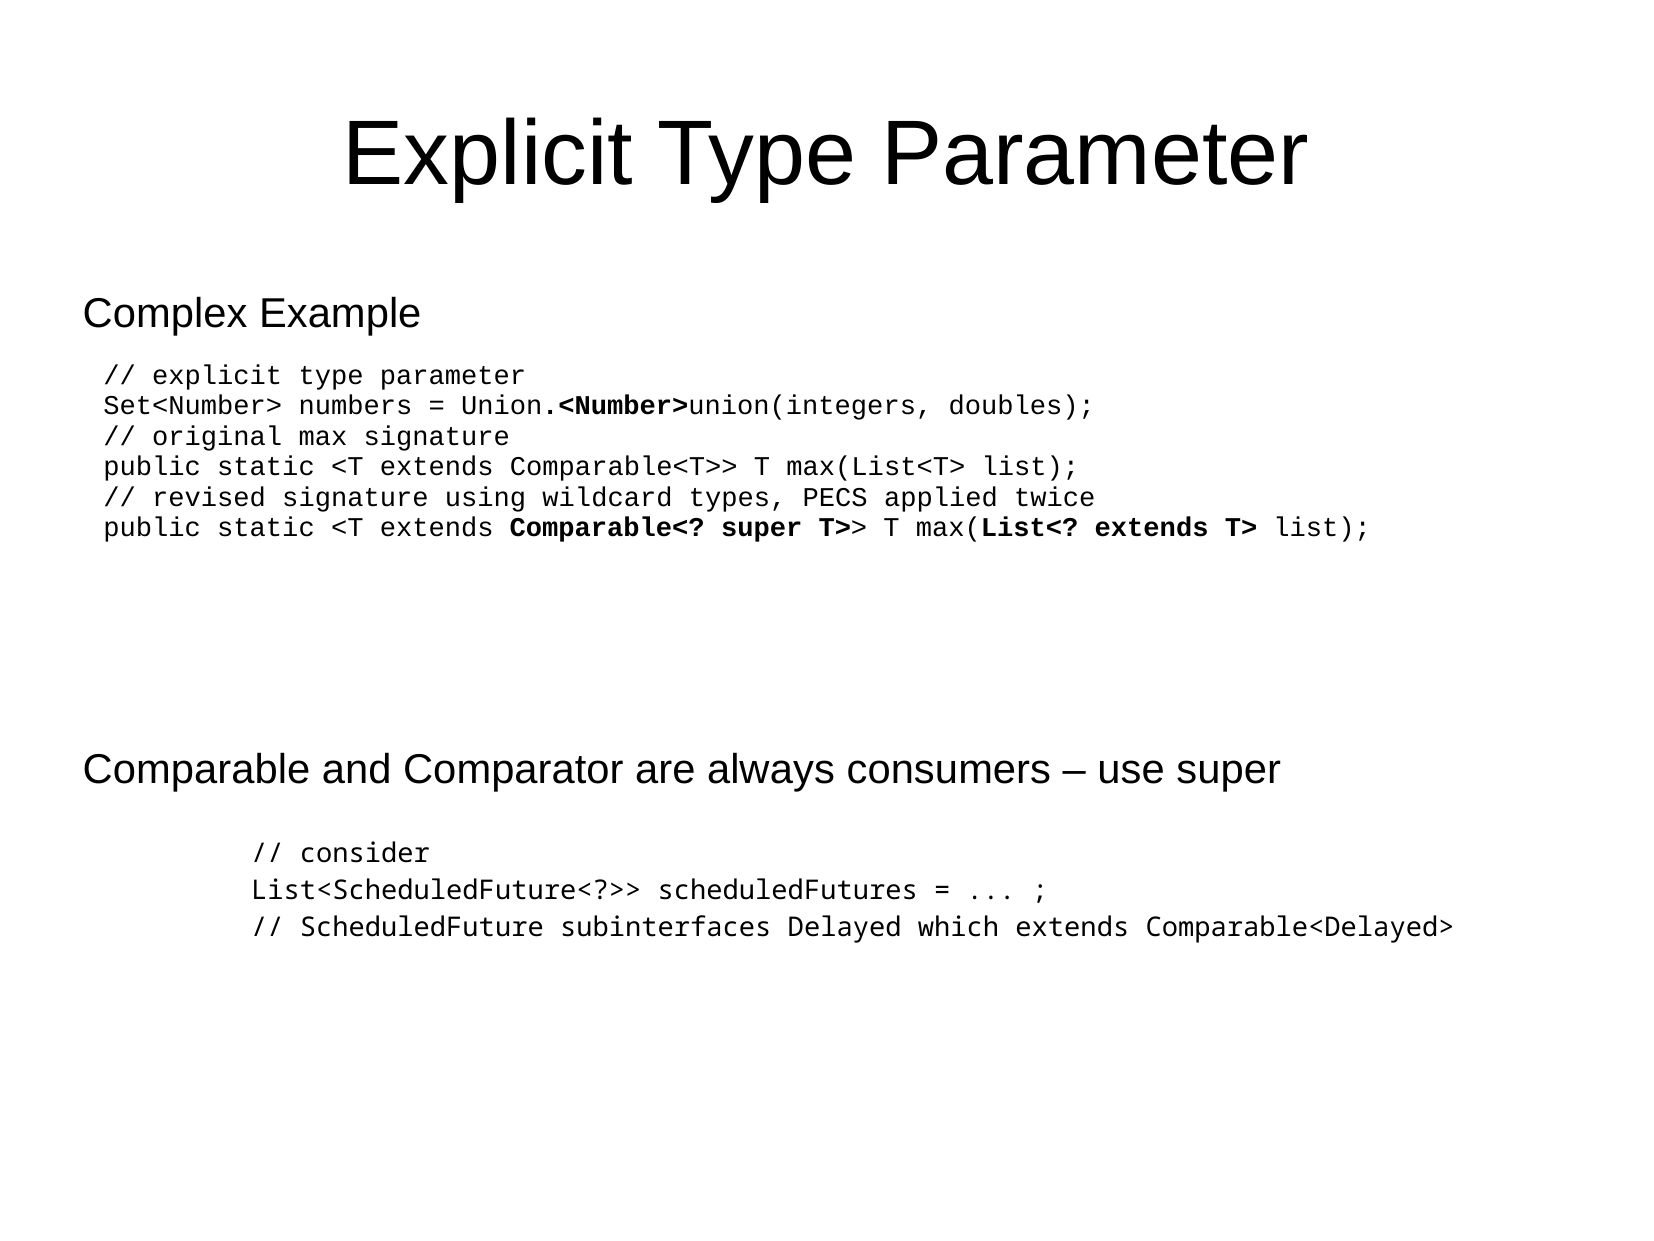

# Explicit Type Parameter
Complex Example
Comparable and Comparator are always consumers – use super
// explicit type parameter
Set<Number> numbers = Union.<Number>union(integers, doubles);
// original max signature
public static <T extends Comparable<T>> T max(List<T> list);
// revised signature using wildcard types, PECS applied twice
public static <T extends Comparable<? super T>> T max(List<? extends T> list);
// consider
List<ScheduledFuture<?>> scheduledFutures = ... ;
// ScheduledFuture subinterfaces Delayed which extends Comparable<Delayed>